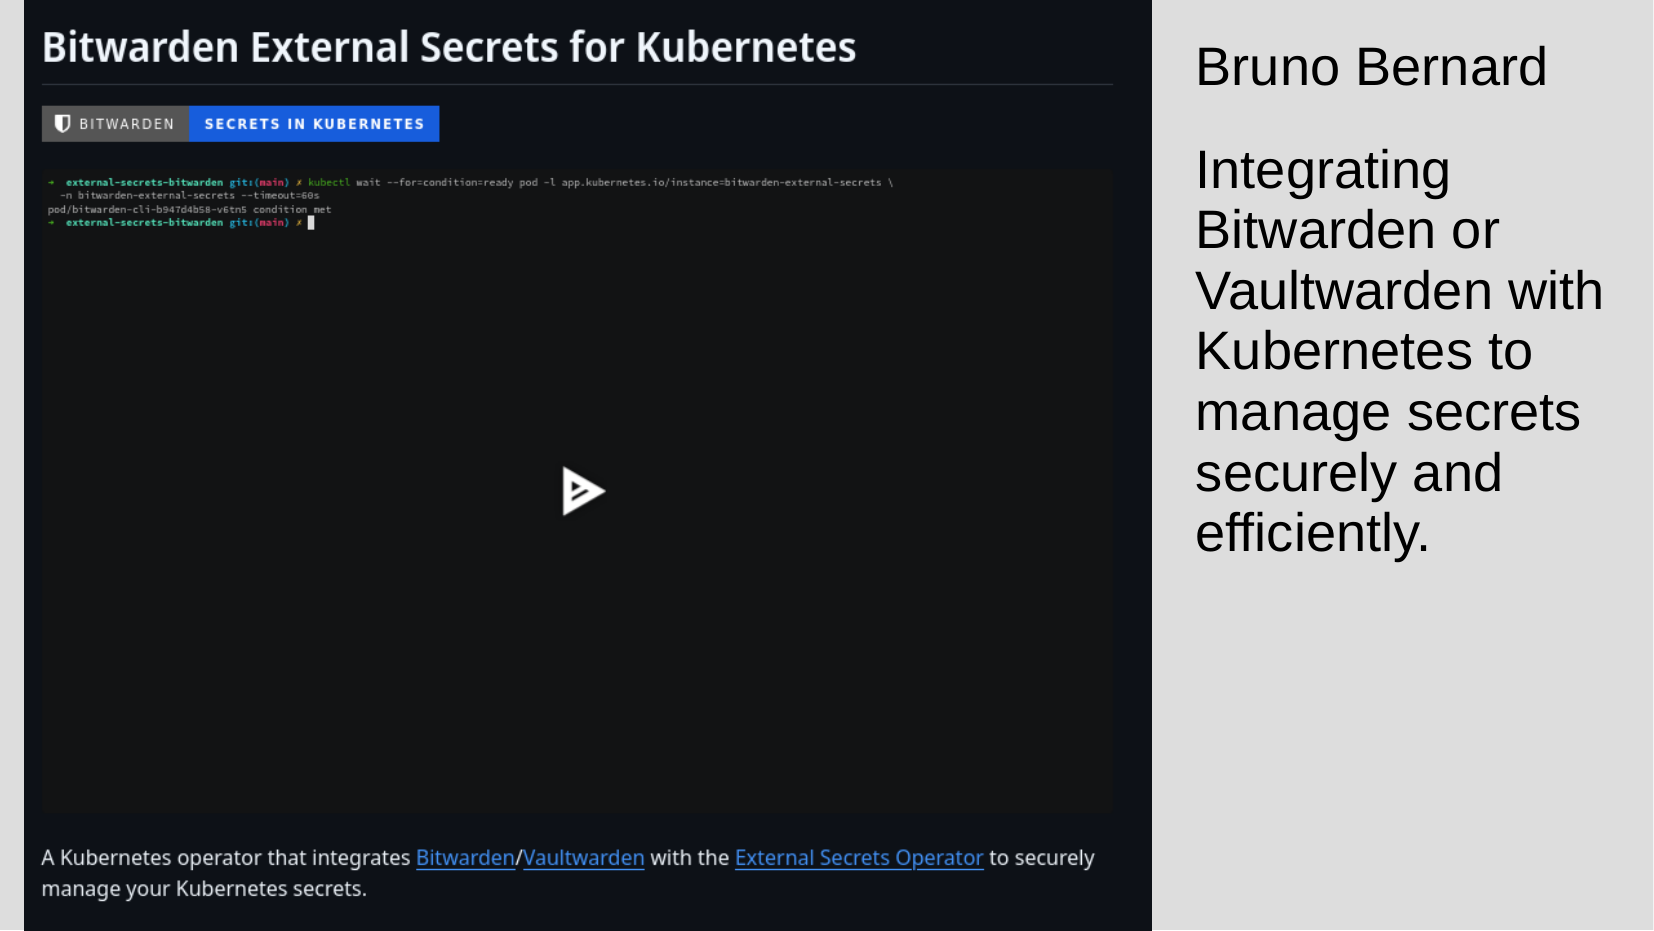

Bruno Bernard
Integrating Bitwarden or Vaultwarden with Kubernetes to manage secrets securely and efficiently.